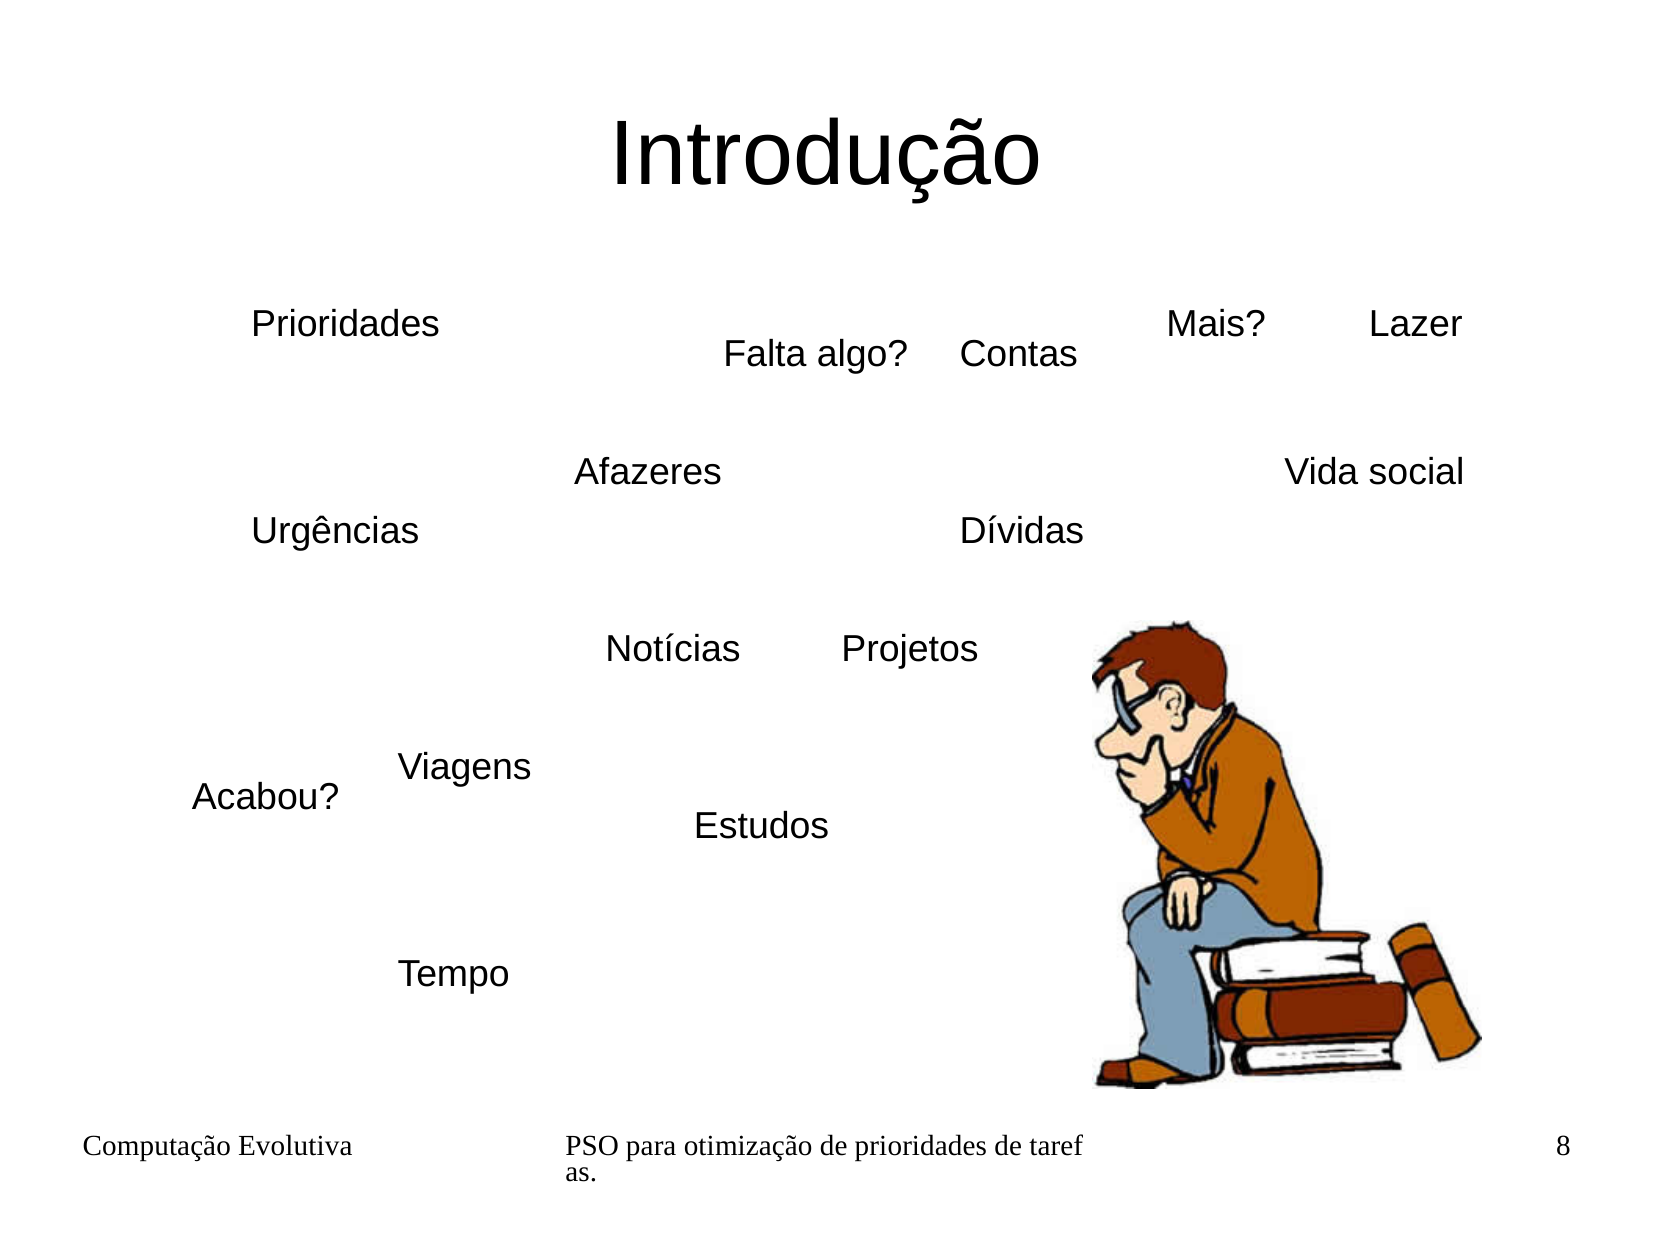

# Introdução
Prioridades
Mais?
Lazer
Falta algo?
Contas
Afazeres
Vida social
Urgências
Dívidas
Notícias
Projetos
Viagens
Acabou?
Estudos
Tempo
Computação Evolutiva
PSO para otimização de prioridades de tarefas.
8